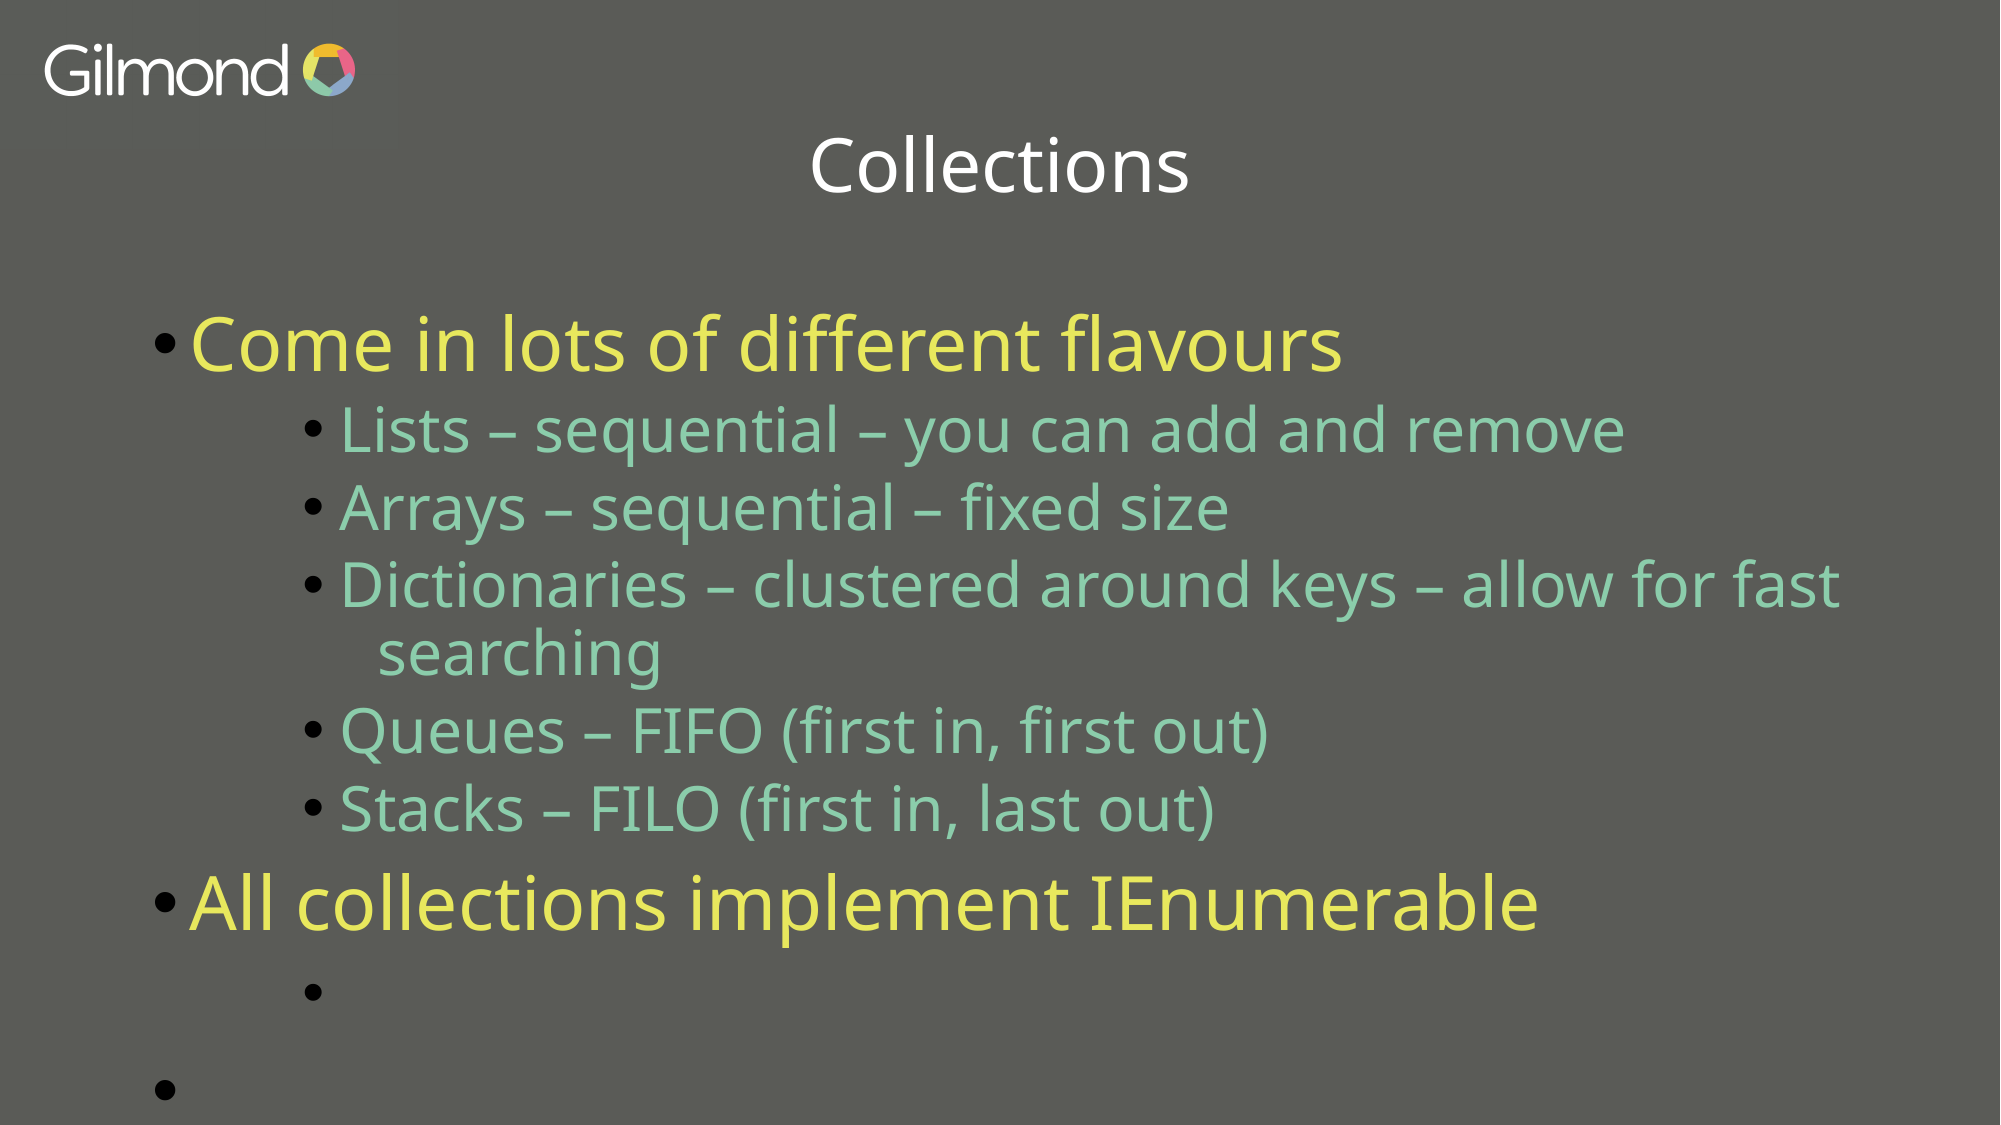

# Collections
Come in lots of different flavours
Lists – sequential – you can add and remove
Arrays – sequential – fixed size
Dictionaries – clustered around keys – allow for fast searching
Queues – FIFO (first in, first out)
Stacks – FILO (first in, last out)
All collections implement IEnumerable